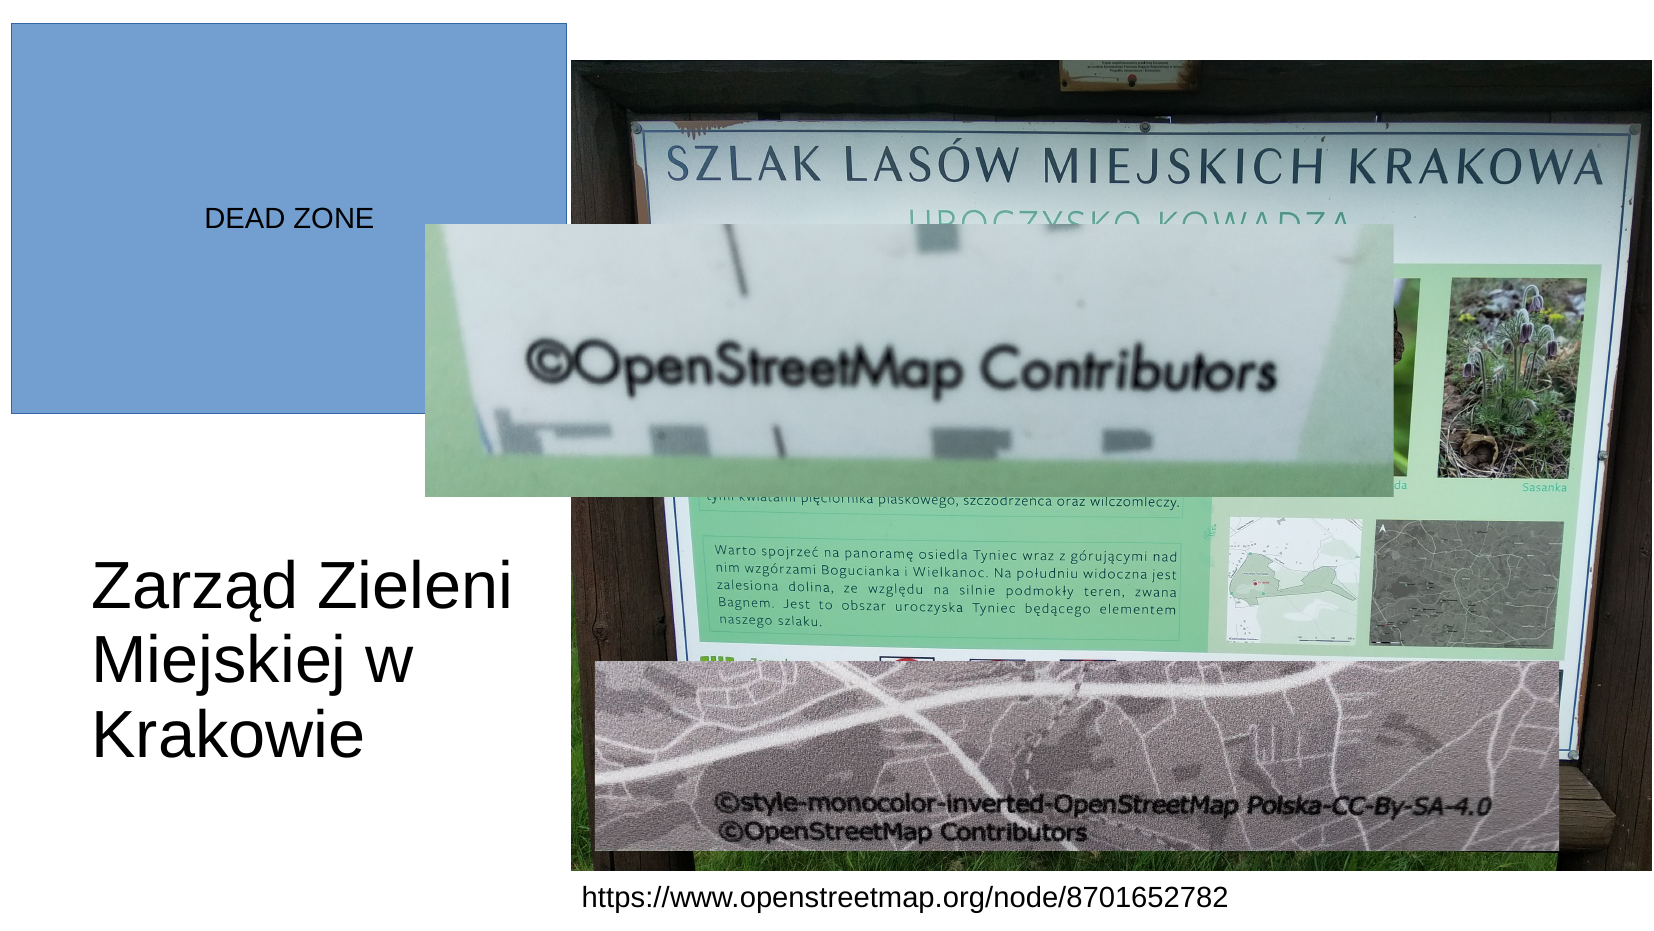

#
Zarząd Zieleni Miejskiej w Krakowie
https://www.openstreetmap.org/node/8701652782